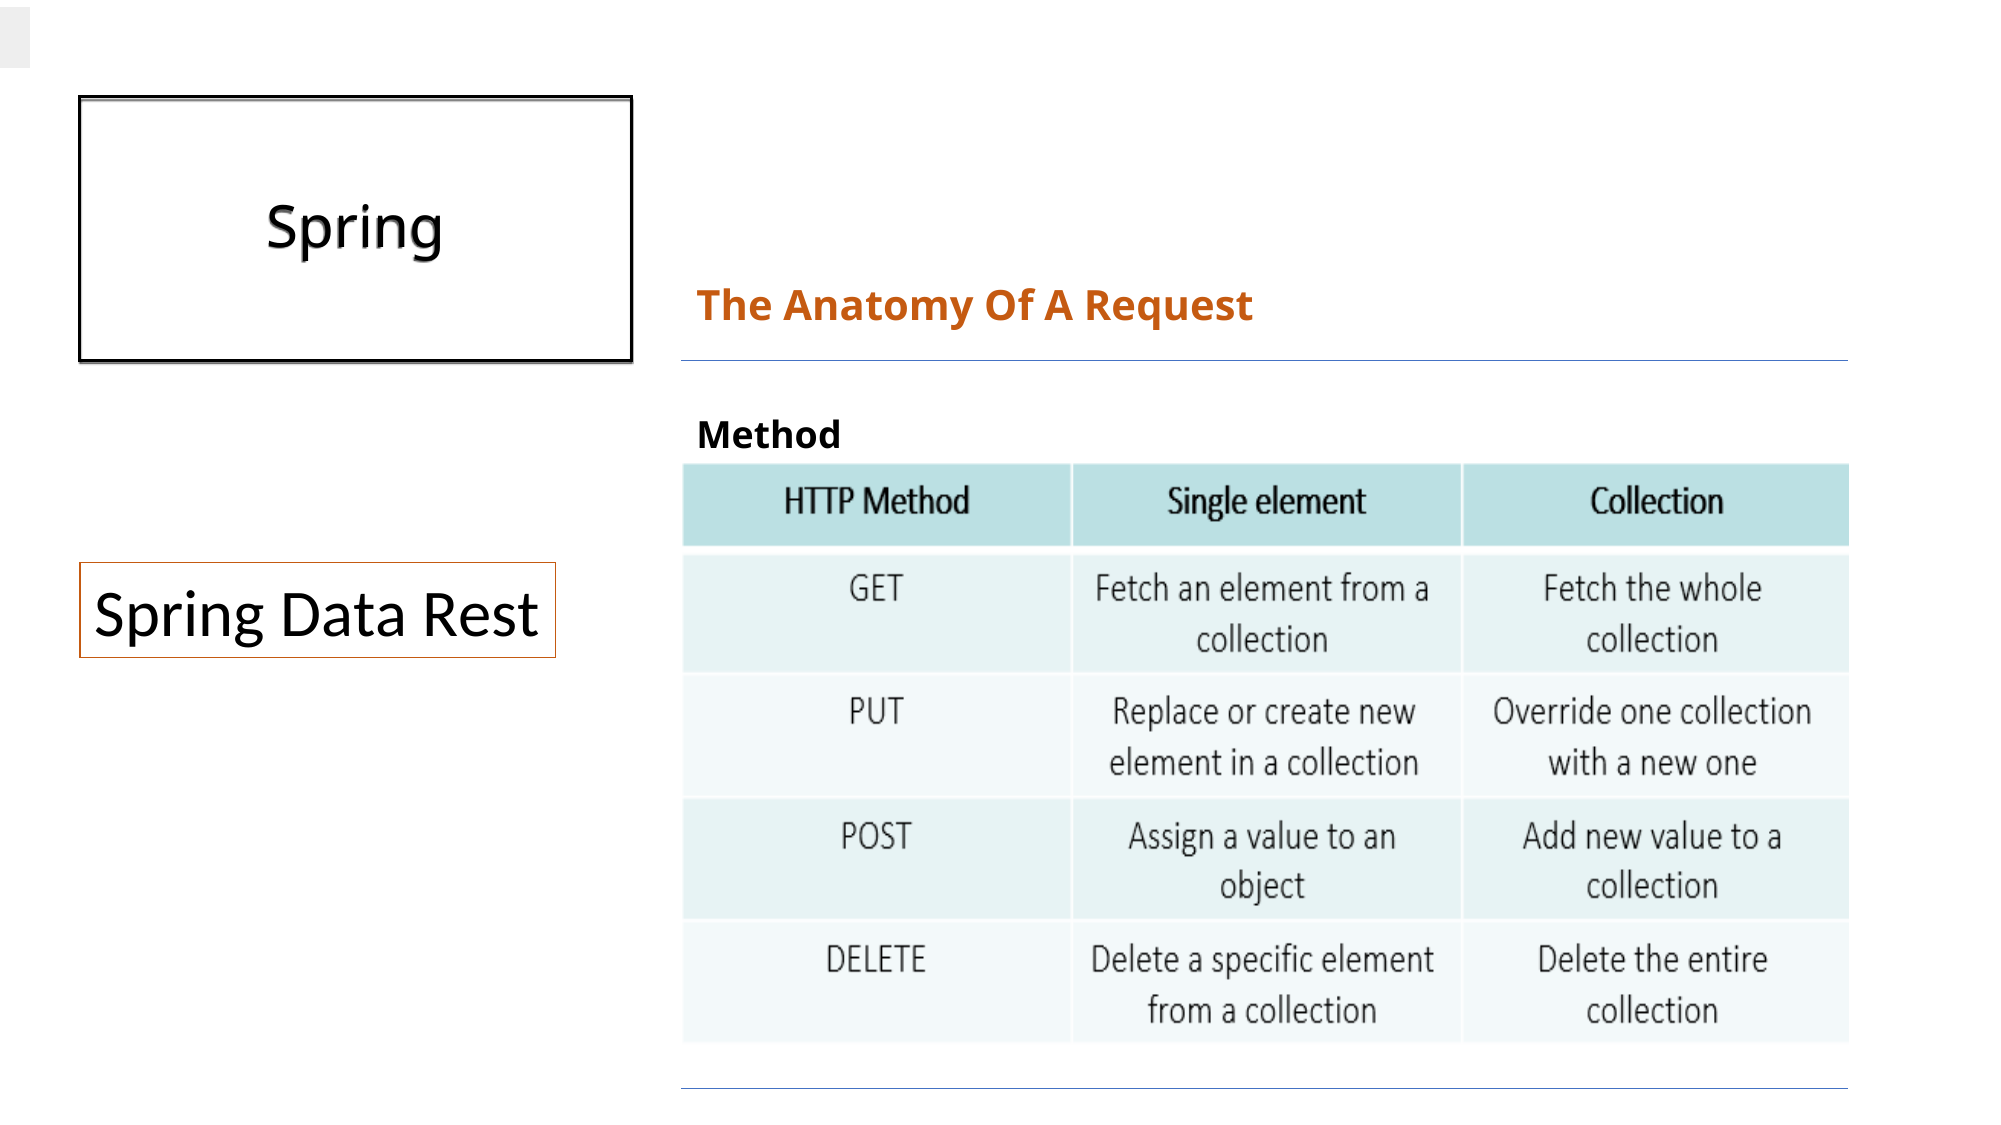

# Spring
The Anatomy Of A Request
Method
Spring Data Rest